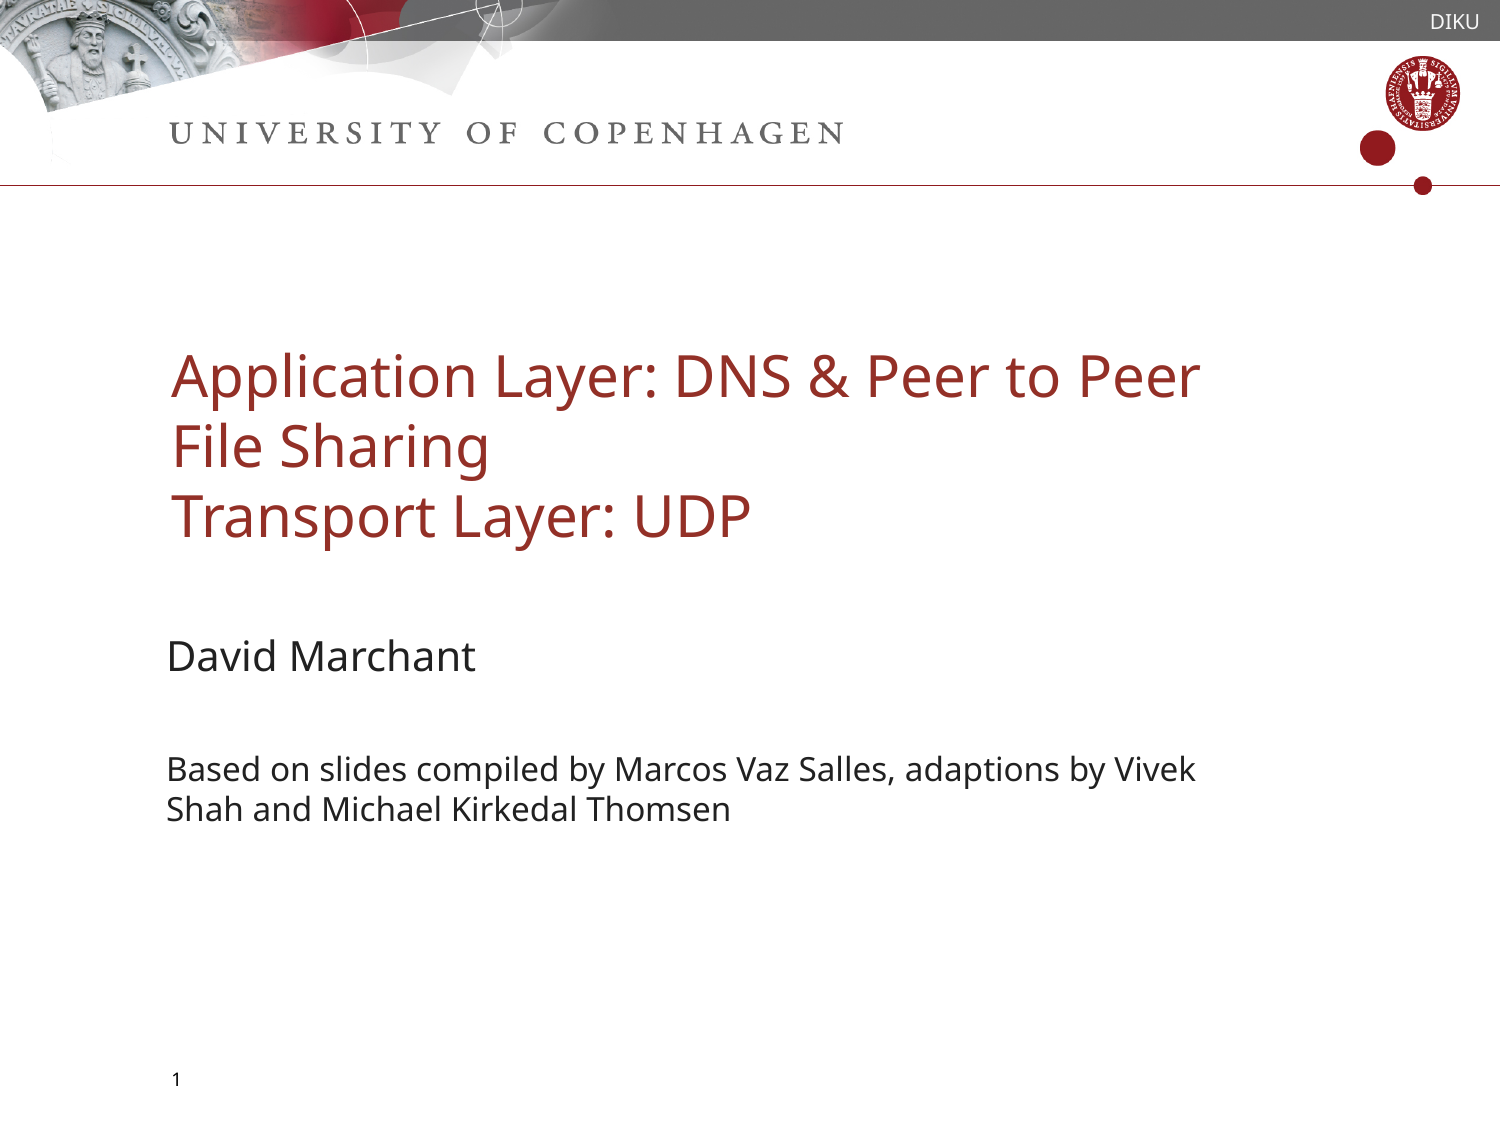

DIKU
# Application Layer: DNS & Peer to Peer File Sharing Transport Layer: UDP
David Marchant
Based on slides compiled by Marcos Vaz Salles, adaptions by Vivek Shah and Michael Kirkedal Thomsen